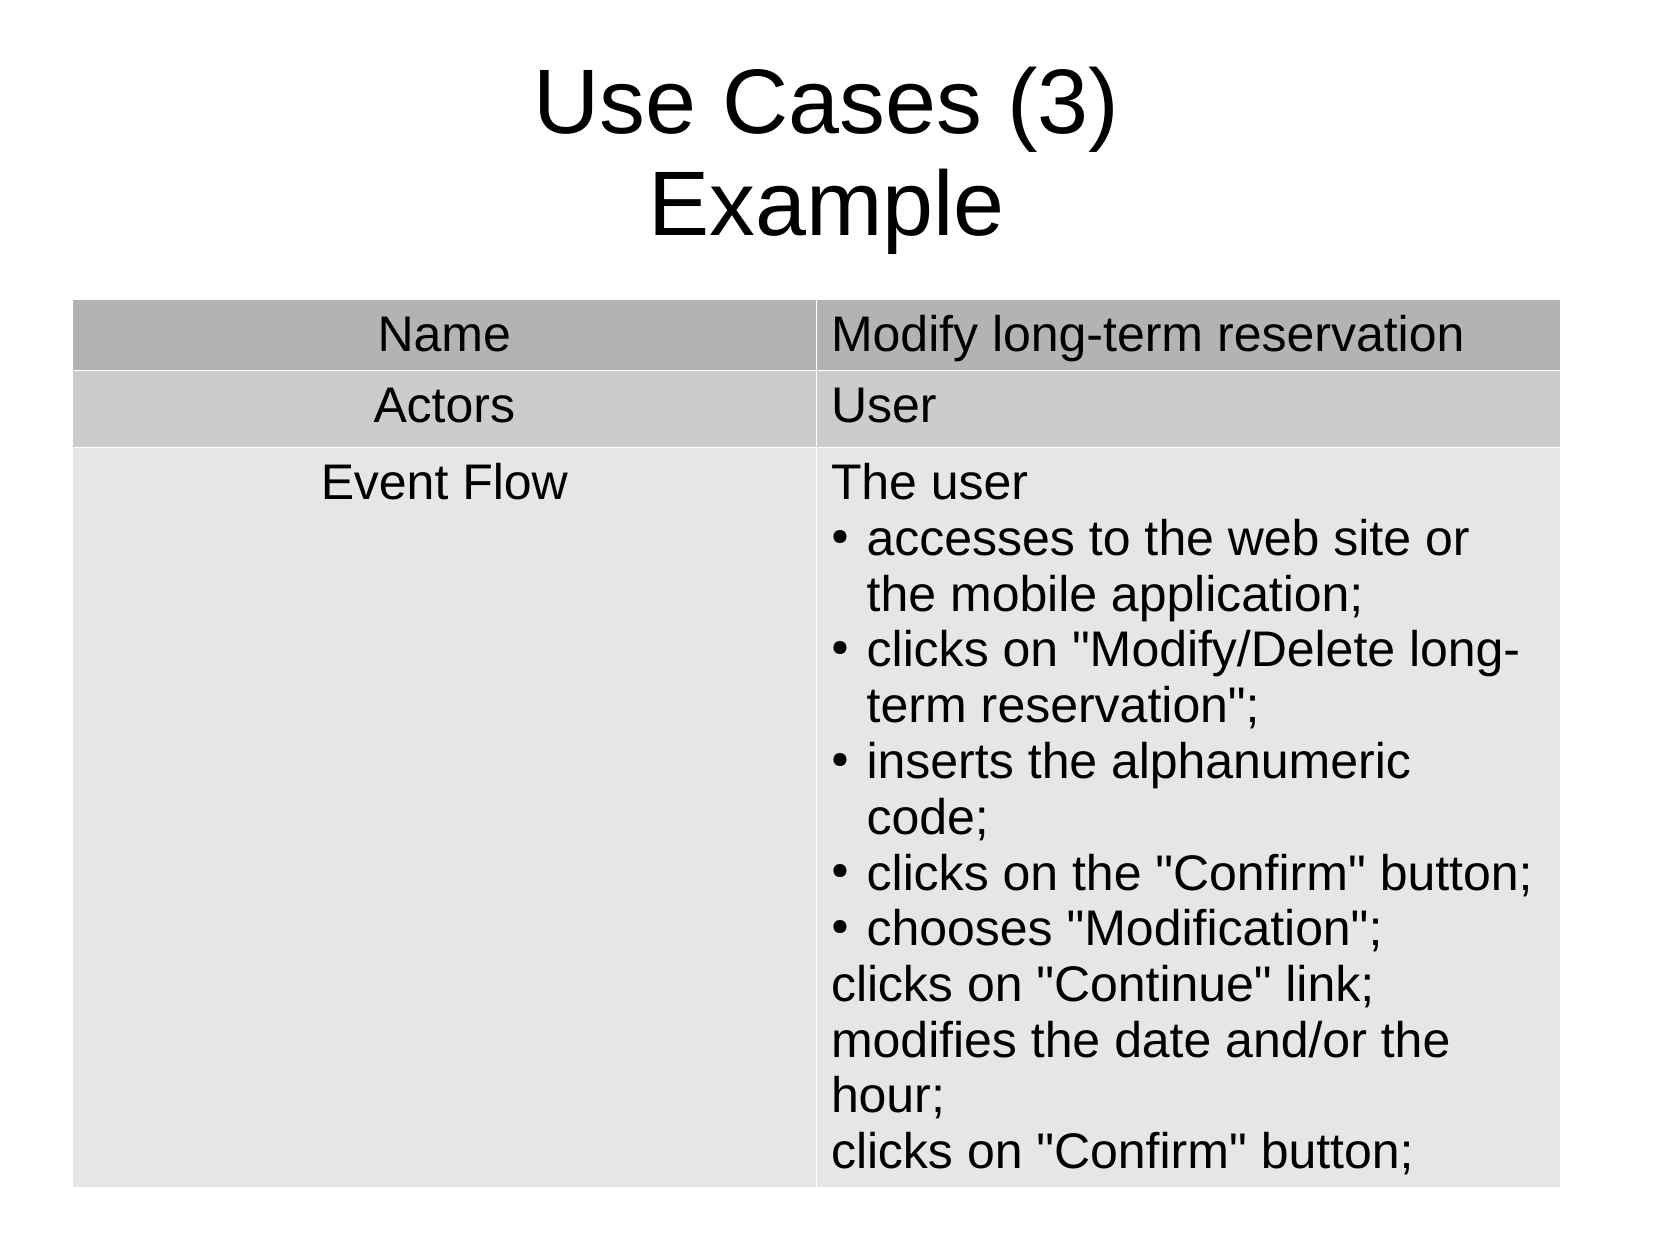

# Use Cases (3) Example
| Name | Modify long-term reservation |
| --- | --- |
| Actors | User |
| Event Flow | The user accesses to the web site or the mobile application; clicks on "Modify/Delete long-term reservation"; inserts the alphanumeric code; clicks on the "Confirm" button; chooses "Modification"; clicks on "Continue" link; modifies the date and/or the hour; clicks on "Confirm" button; |